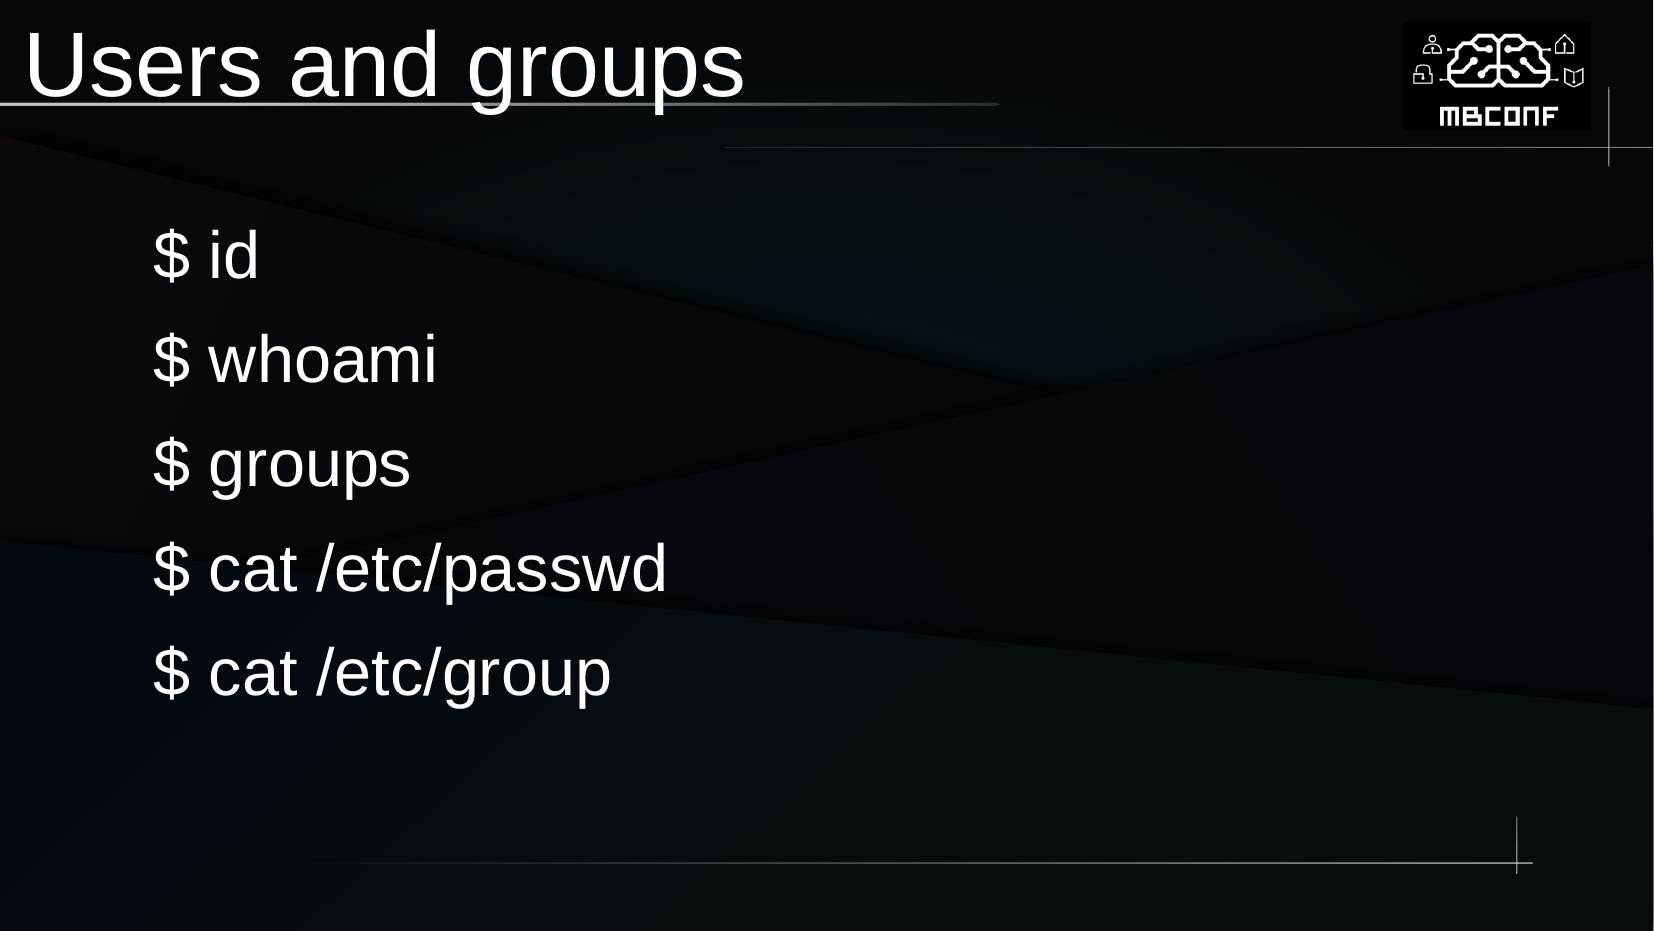

# Users and groups
$ id
$ whoami
$ groups
$ cat /etc/passwd
$ cat /etc/group